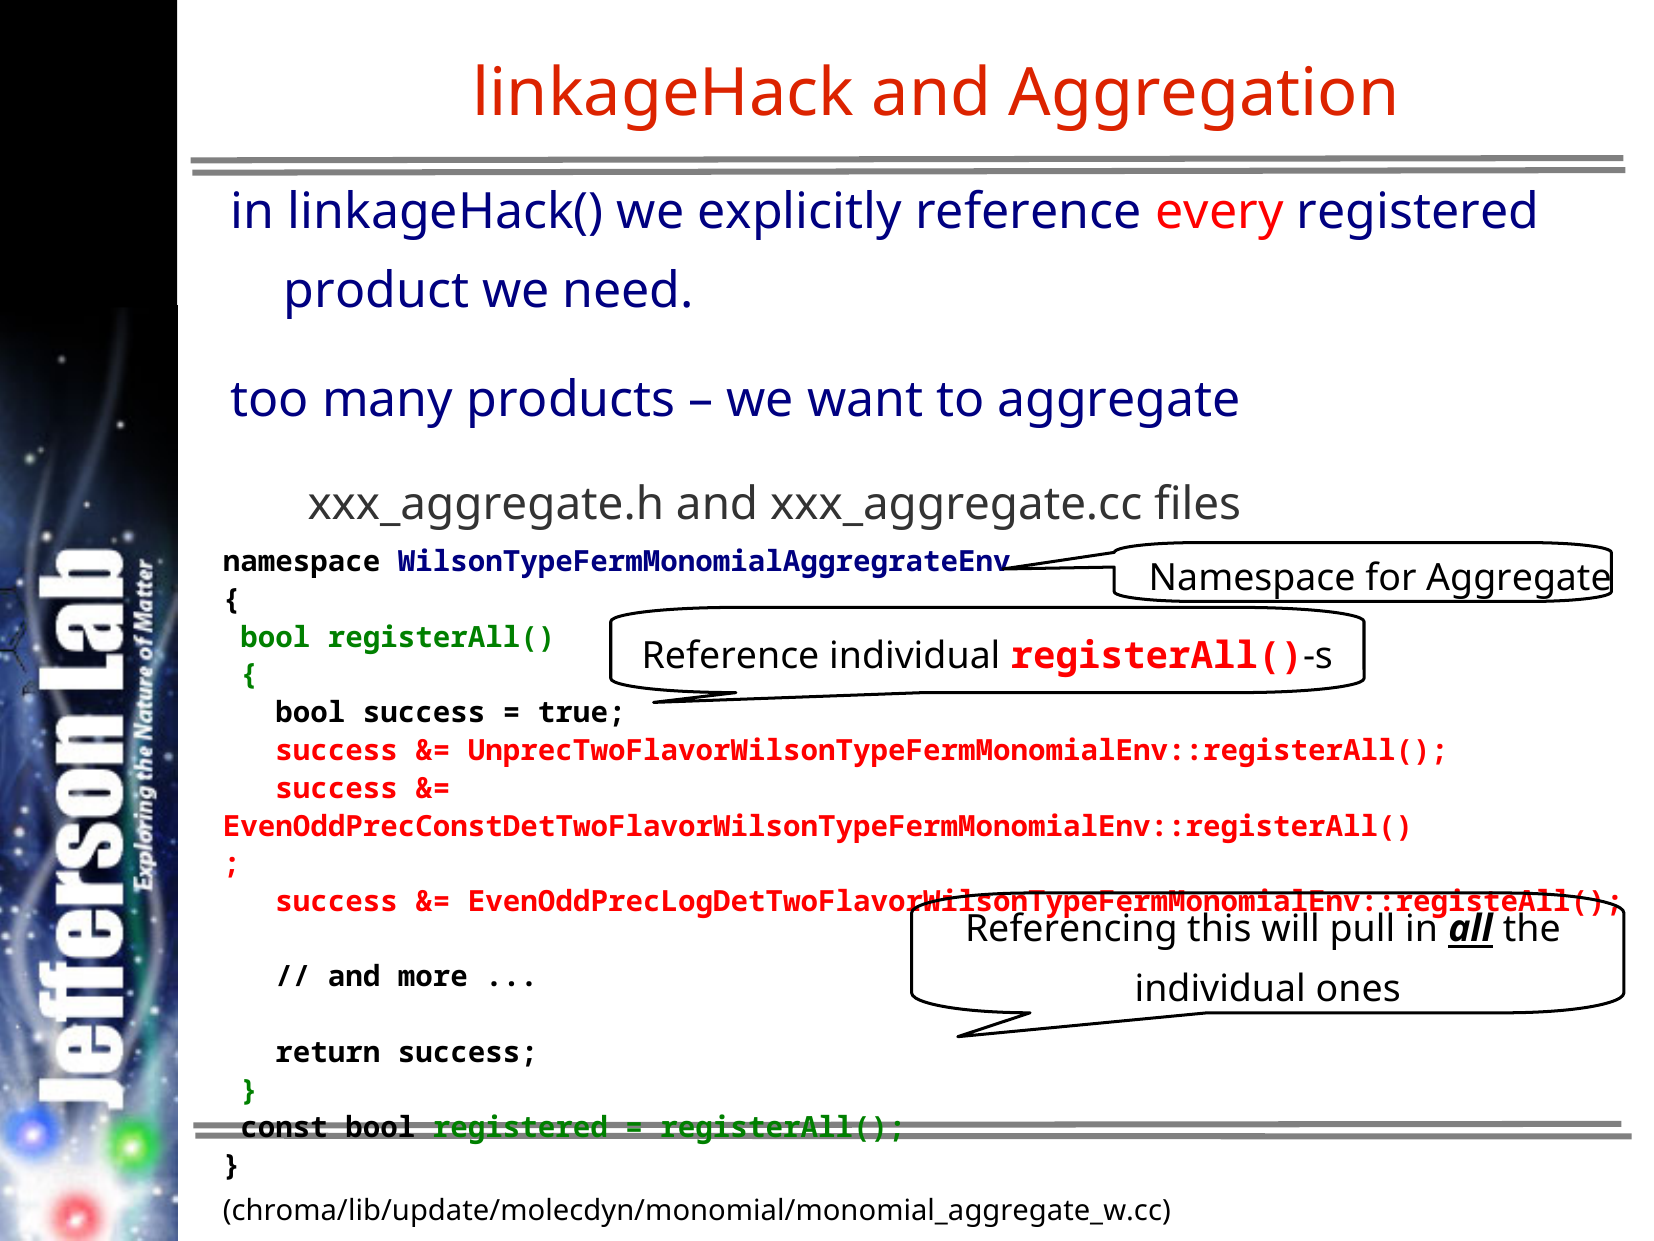

# linkageHack and Aggregation
in linkageHack() we explicitly reference every registered product we need.
too many products – we want to aggregate
xxx_aggregate.h and xxx_aggregate.cc files
namespace WilsonTypeFermMonomialAggregrateEnv
{
 bool registerAll()
 {
 bool success = true;
 success &= UnprecTwoFlavorWilsonTypeFermMonomialEnv::registerAll();
 success &= EvenOddPrecConstDetTwoFlavorWilsonTypeFermMonomialEnv::registerAll()
;
 success &= EvenOddPrecLogDetTwoFlavorWilsonTypeFermMonomialEnv::registeAll();
 // and more ...
 return success;
 }
 const bool registered = registerAll();
}
(chroma/lib/update/molecdyn/monomial/monomial_aggregate_w.cc)
Namespace for Aggregate
Reference individual registerAll()-s
Referencing this will pull in all the
individual ones